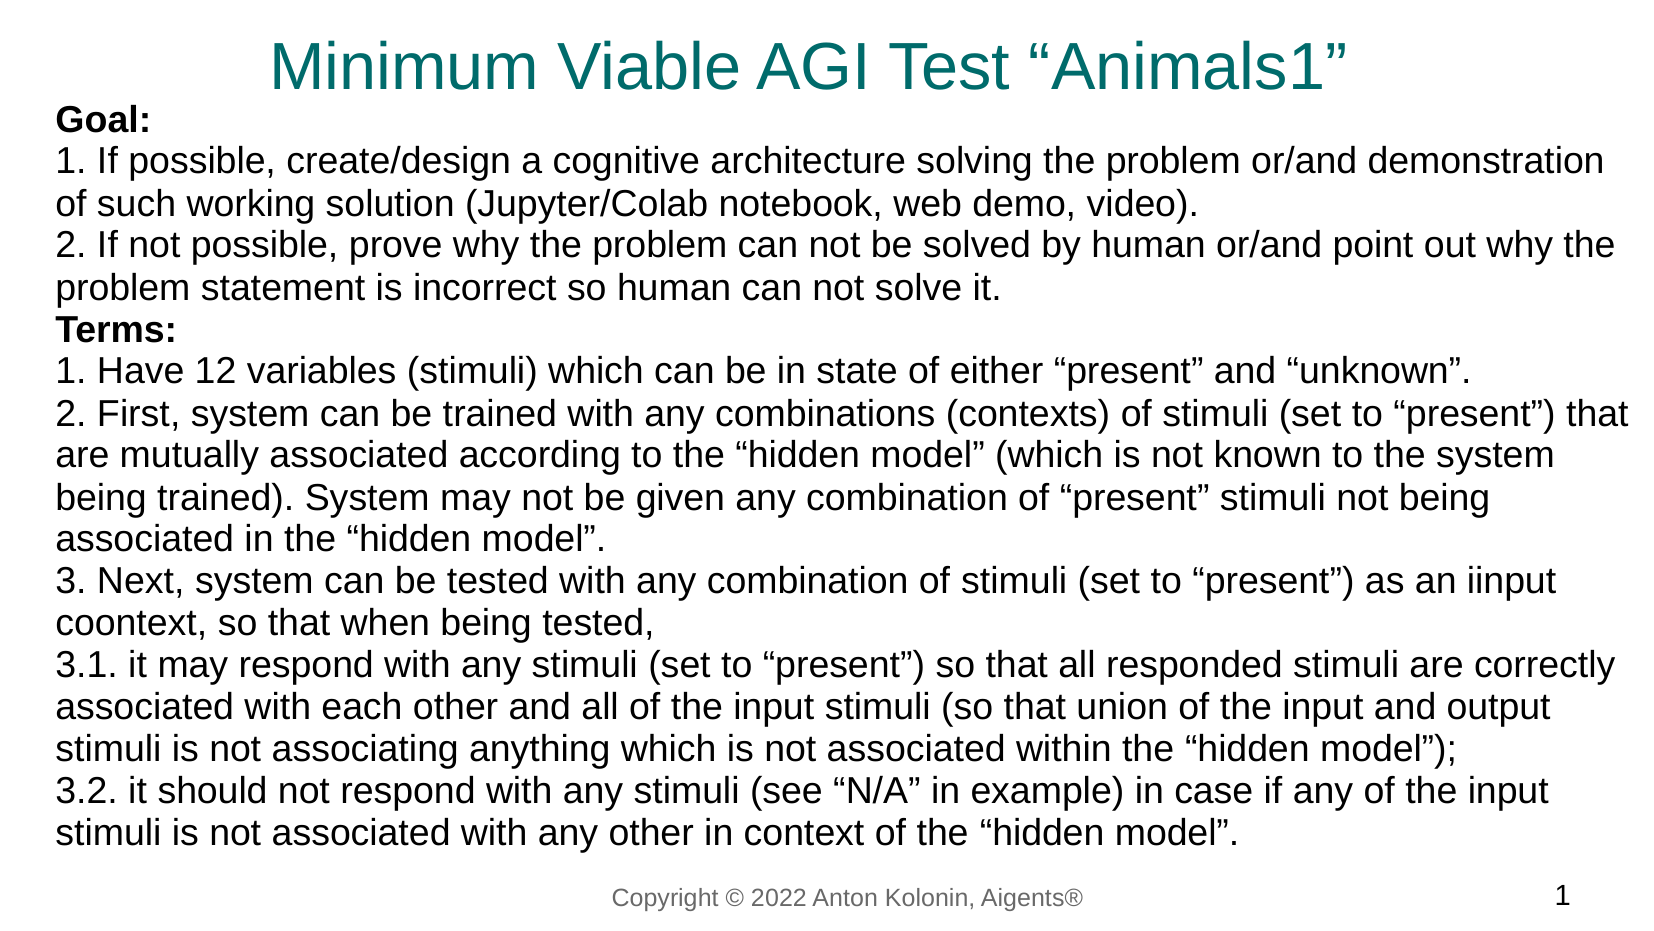

Minimum Viable AGI Test “Animals1”
Goal:
1. If possible, create/design a cognitive architecture solving the problem or/and demonstration of such working solution (Jupyter/Colab notebook, web demo, video).
2. If not possible, prove why the problem can not be solved by human or/and point out why the problem statement is incorrect so human can not solve it.
Terms:
1. Have 12 variables (stimuli) which can be in state of either “present” and “unknown”.
2. First, system can be trained with any combinations (contexts) of stimuli (set to “present”) that are mutually associated according to the “hidden model” (which is not known to the system being trained). System may not be given any combination of “present” stimuli not being associated in the “hidden model”.
3. Next, system can be tested with any combination of stimuli (set to “present”) as an iinput coontext, so that when being tested,
3.1. it may respond with any stimuli (set to “present”) so that all responded stimuli are correctly associated with each other and all of the input stimuli (so that union of the input and output stimuli is not associating anything which is not associated within the “hidden model”);
3.2. it should not respond with any stimuli (see “N/A” in example) in case if any of the input stimuli is not associated with any other in context of the “hidden model”.
Copyright © 2022 Anton Kolonin, Aigents®
1